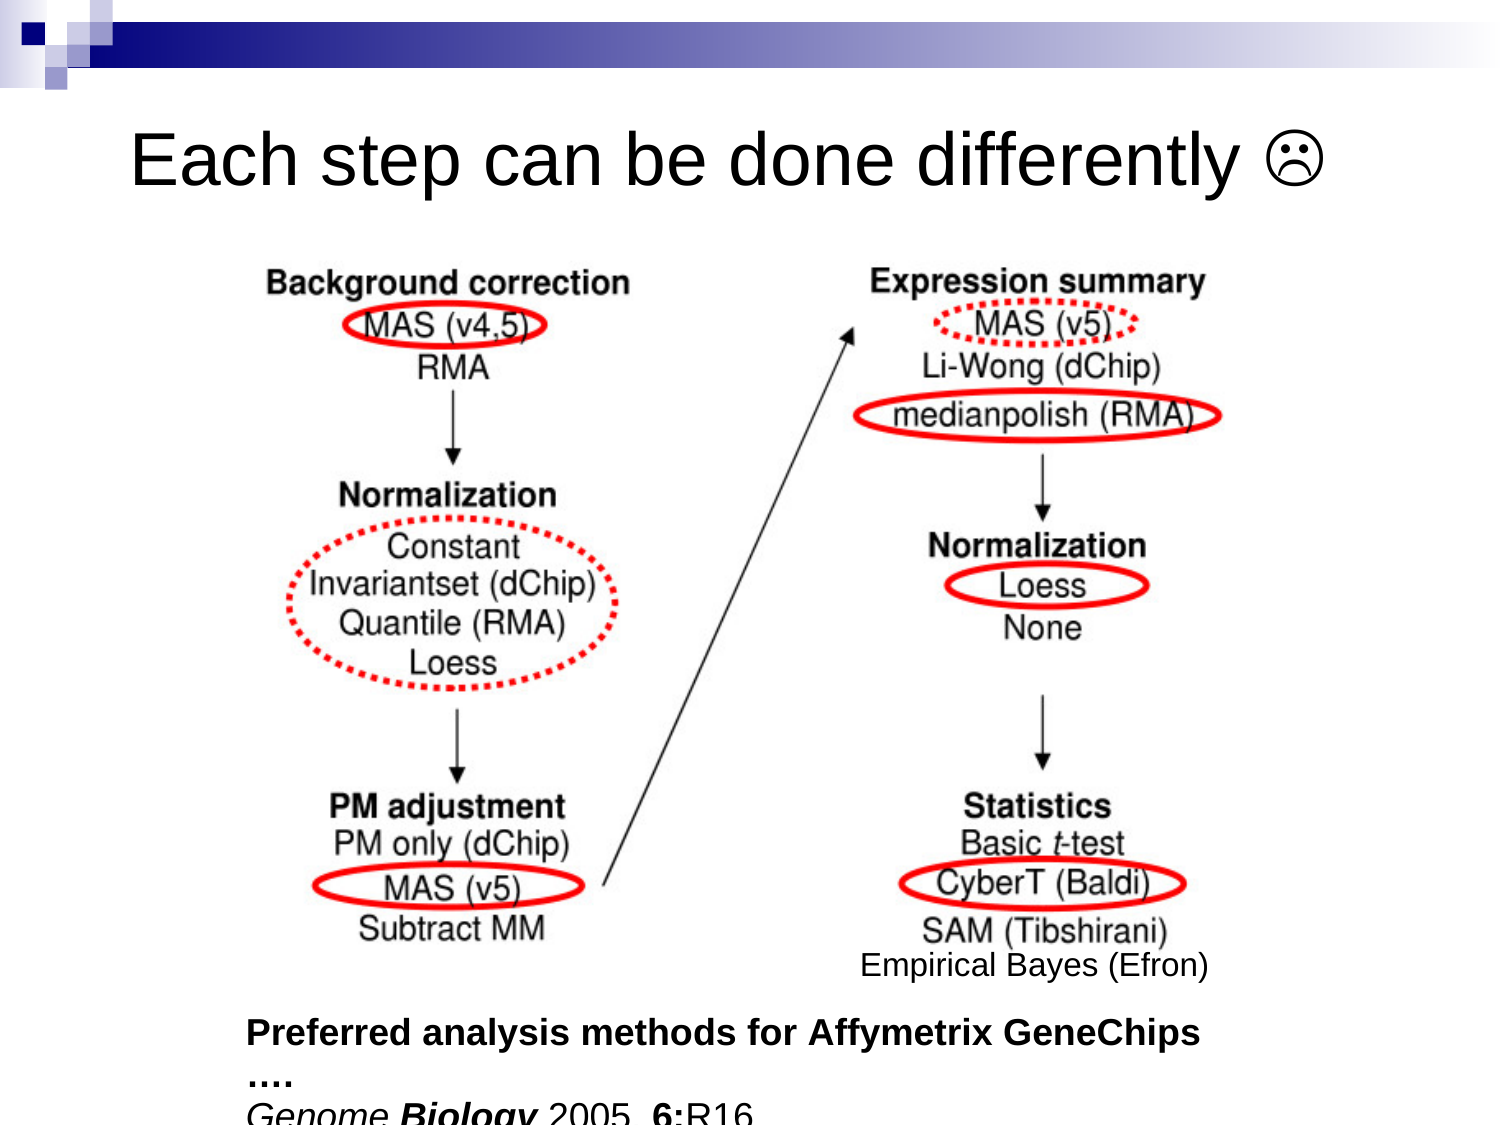

# Each step can be done differently 
Empirical Bayes (Efron)
Preferred analysis methods for Affymetrix GeneChips ….
Genome Biology 2005, 6:R16